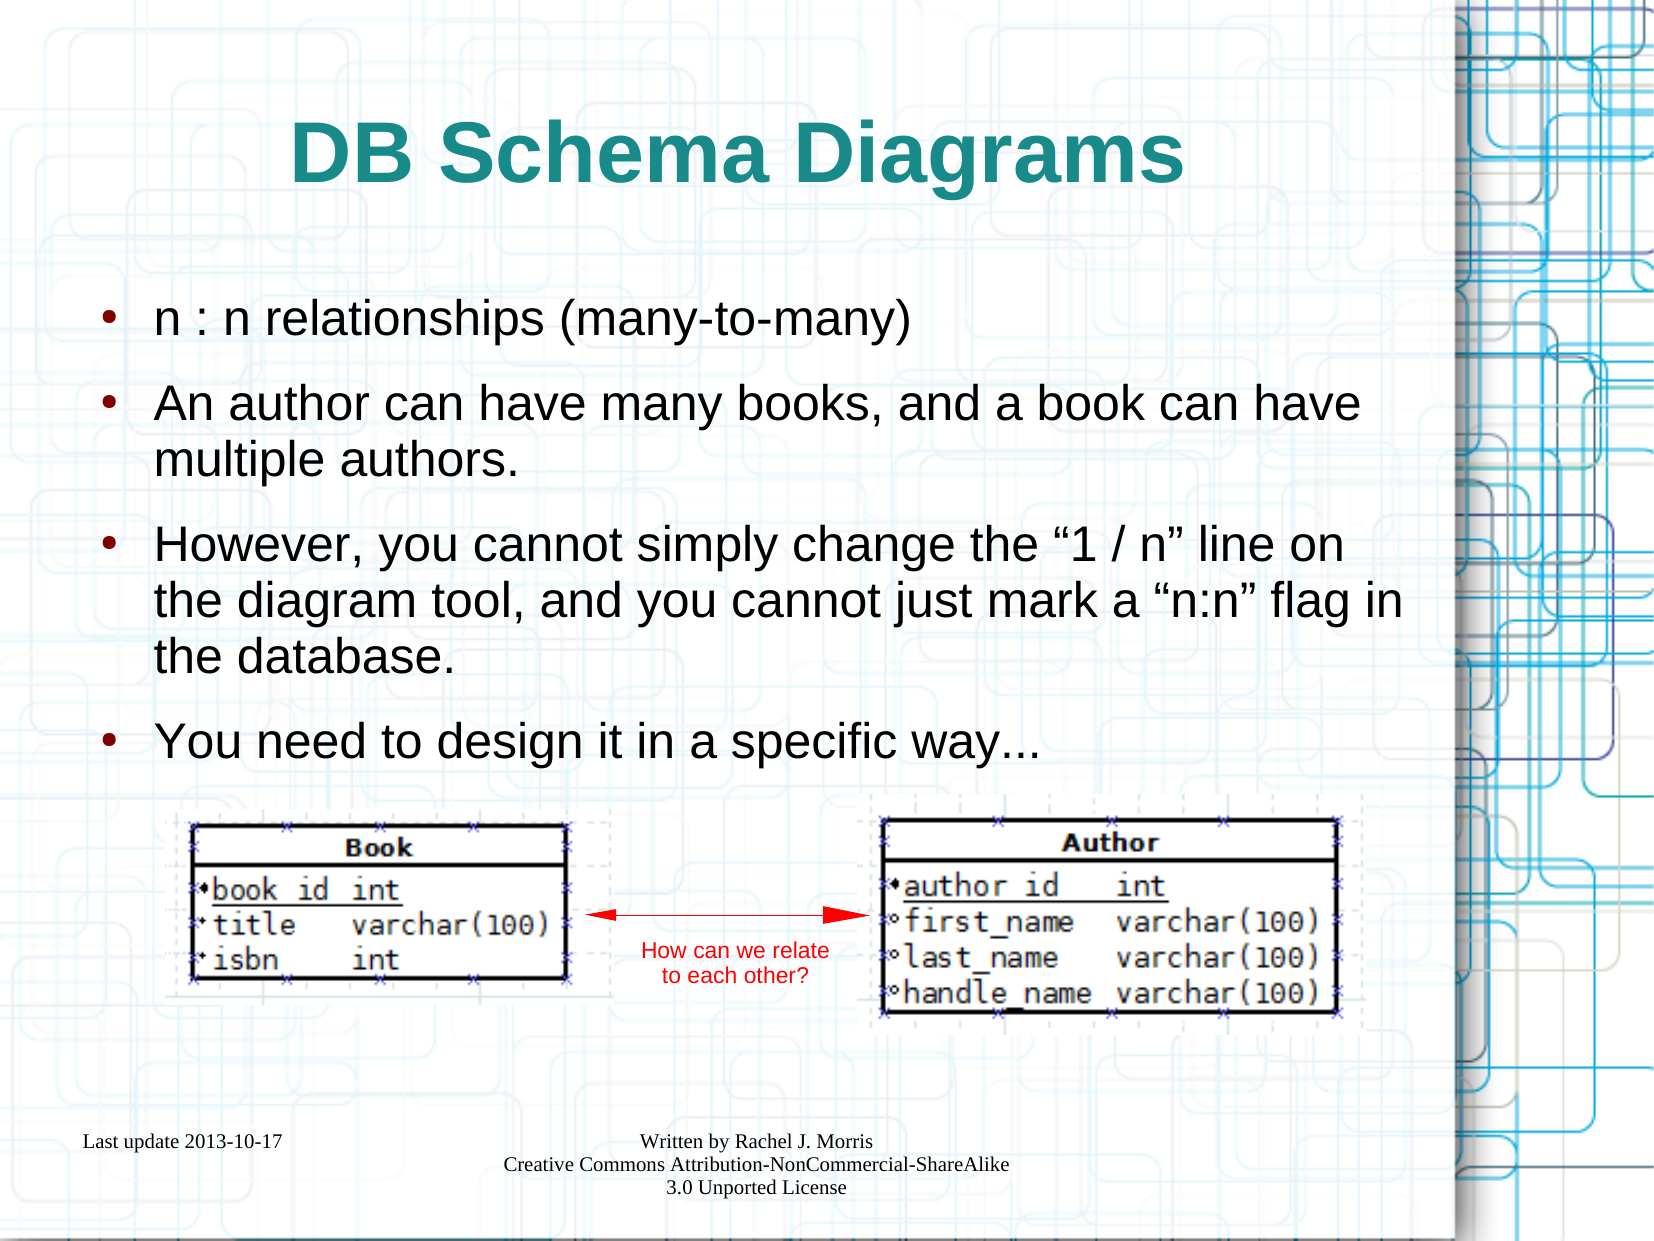

# DB Schema Diagrams
n : n relationships (many-to-many)
An author can have many books, and a book can have multiple authors.
However, you cannot simply change the “1 / n” line on the diagram tool, and you cannot just mark a “n:n” flag in the database.
You need to design it in a specific way...
How can we relate to each other?